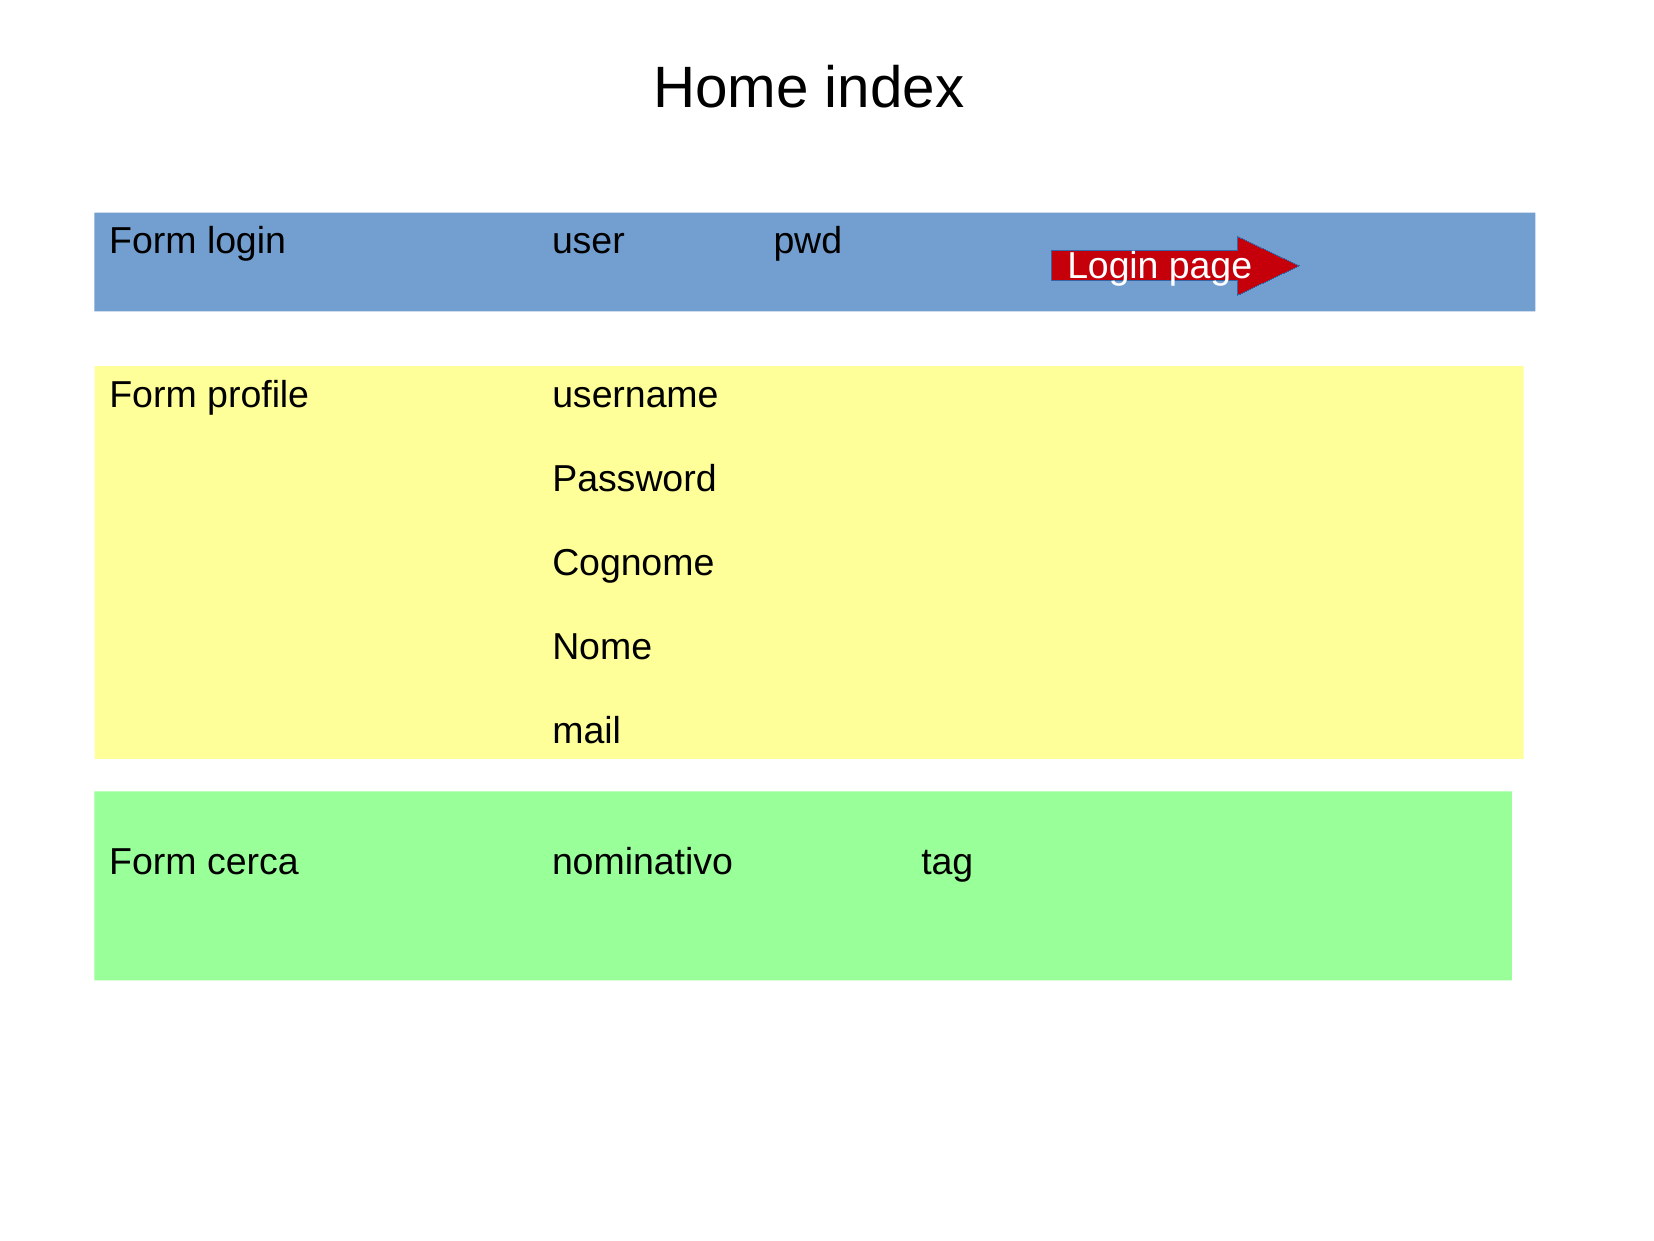

Home index
Form login				user			pwd
Login page
Form profile				username
						Password
						Cognome
						Nome
						mail
Form cerca				nominativo			tag